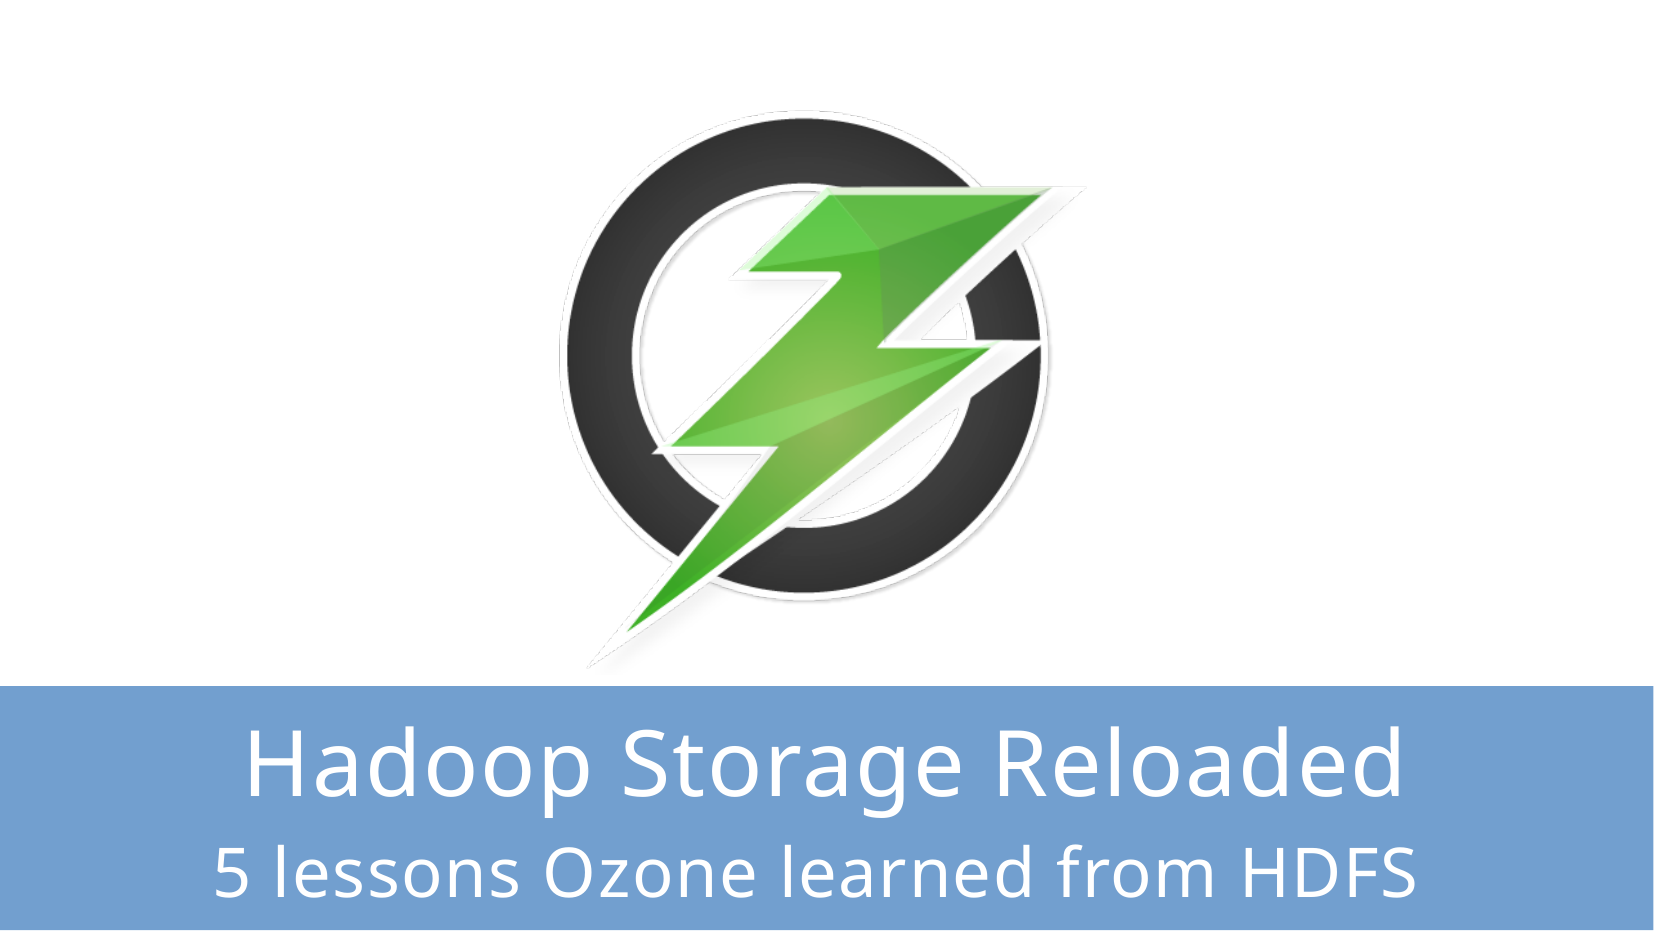

# Hadoop Storage Reloaded 5 lessons Ozone learned from HDFS